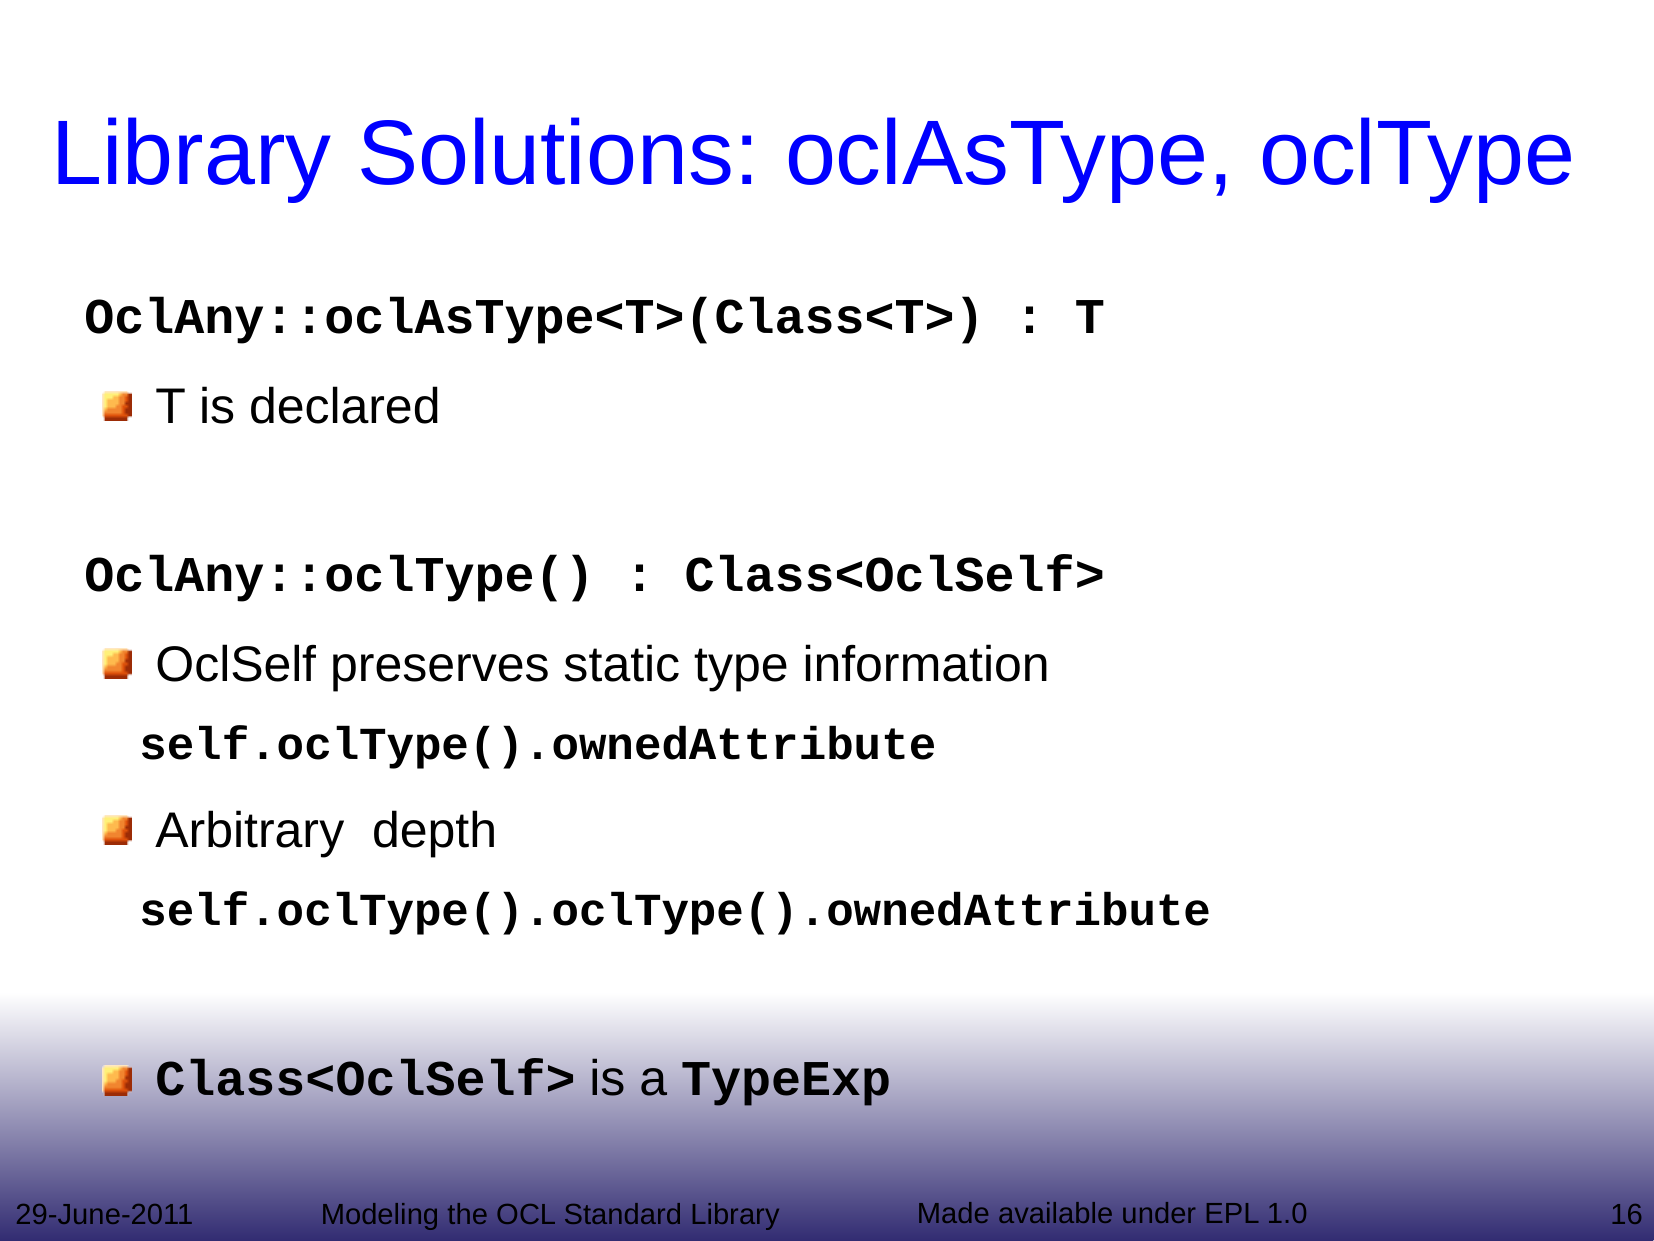

# Library Solutions: oclAsType, oclType
OclAny::oclAsType<T>(Class<T>) : T
T is declared
OclAny::oclType() : Class<OclSelf>
OclSelf preserves static type information
 self.oclType().ownedAttribute
Arbitrary depth
 self.oclType().oclType().ownedAttribute
Class<OclSelf> is a TypeExp
29-June-2011
Modeling the OCL Standard Library
16